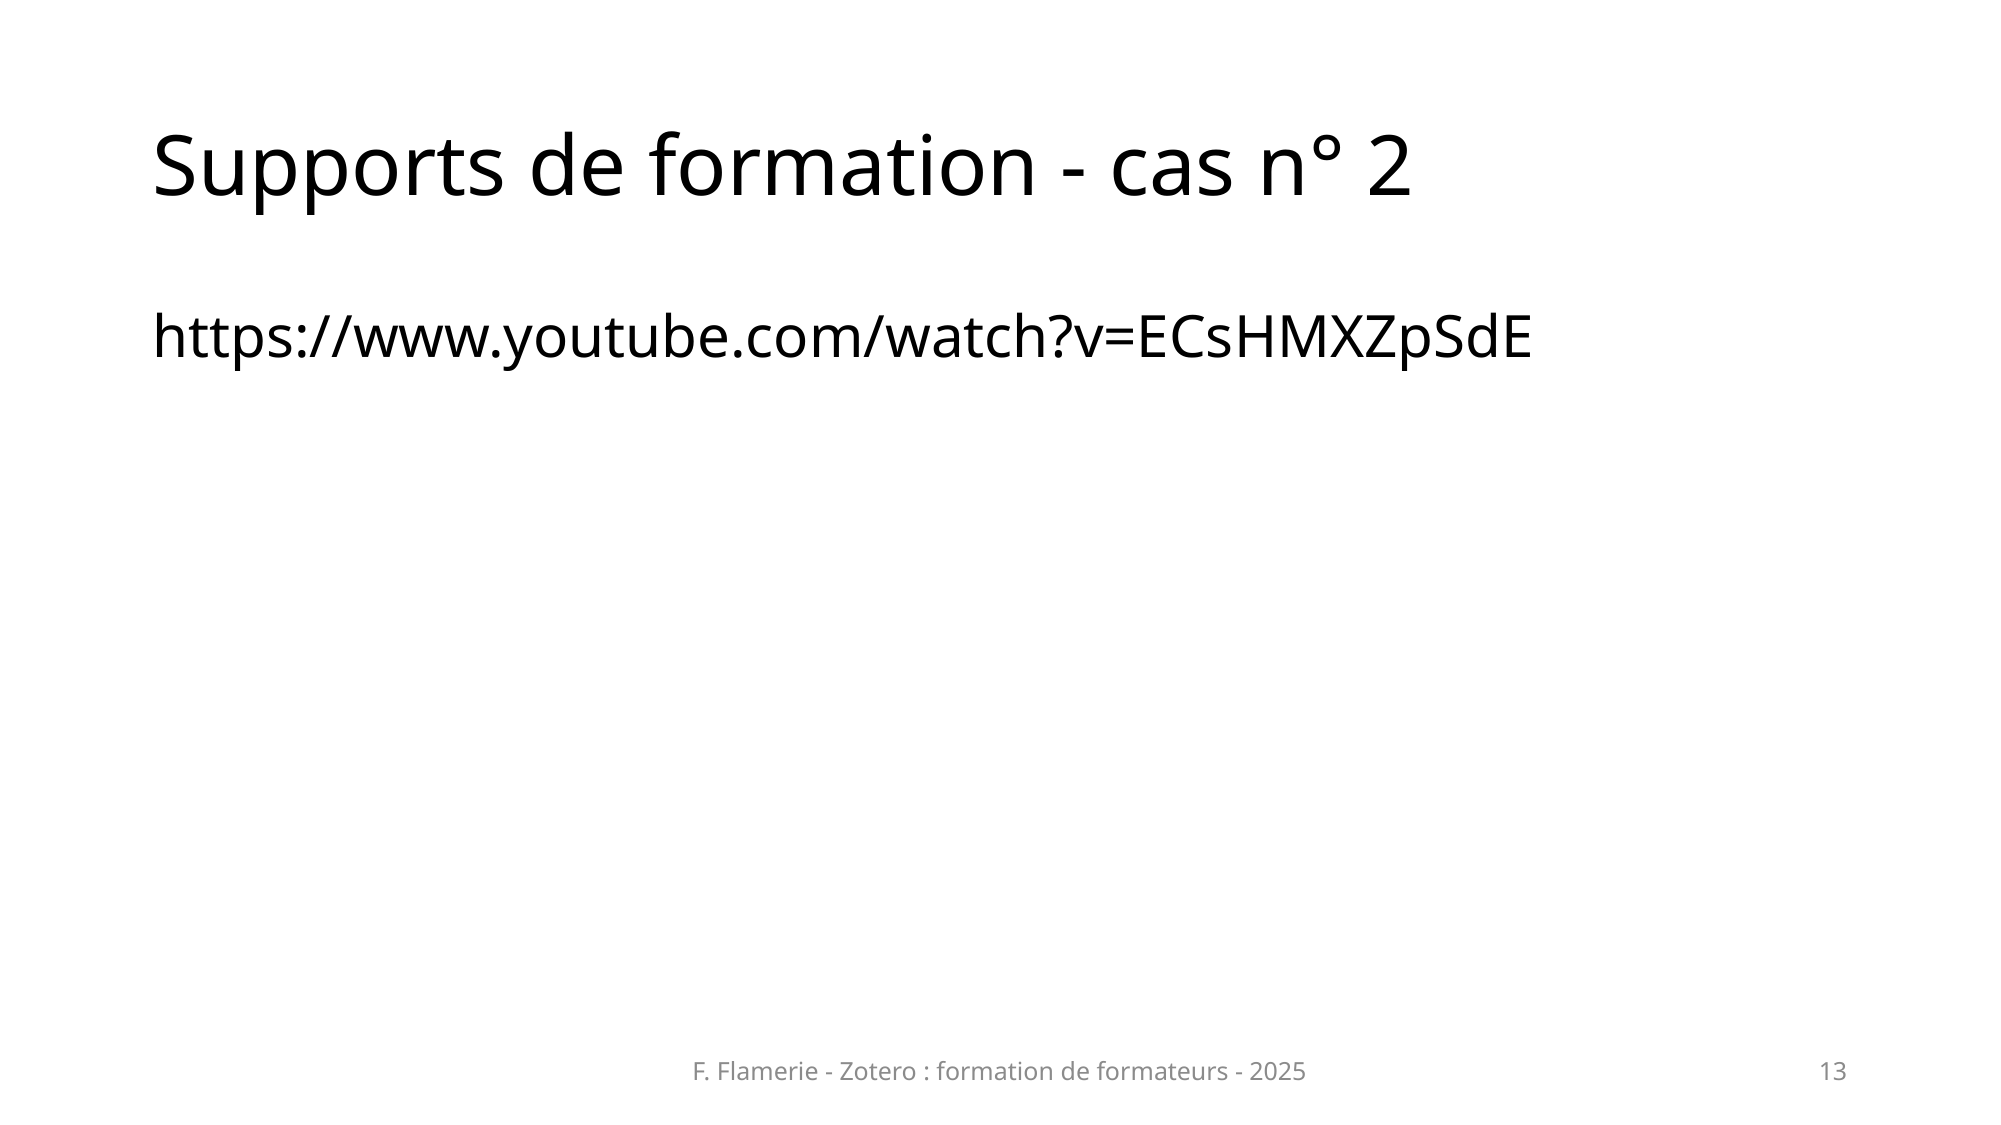

# Supports de formation - cas n° 2
https://www.youtube.com/watch?v=ECsHMXZpSdE
F. Flamerie - Zotero : formation de formateurs - 2025
13